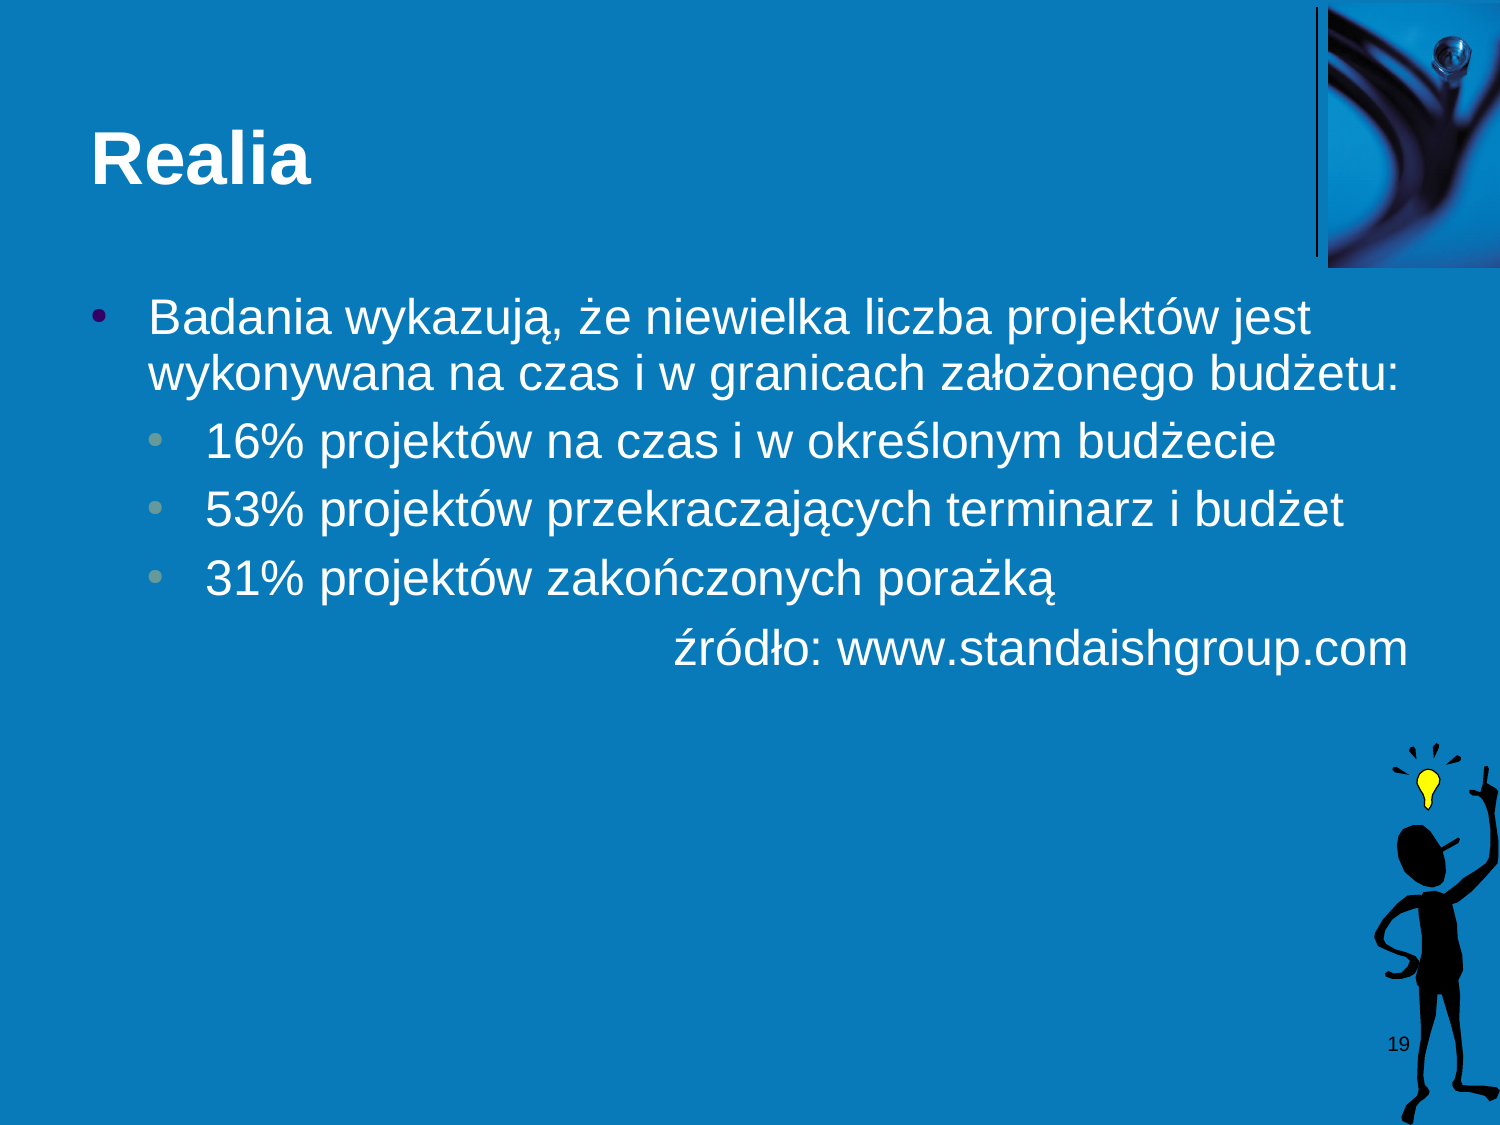

# Realia
Badania wykazują, że niewielka liczba projektów jest wykonywana na czas i w granicach założonego budżetu:
16% projektów na czas i w określonym budżecie
53% projektów przekraczających terminarz i budżet
31% projektów zakończonych porażką
źródło: www.standaishgroup.com
19